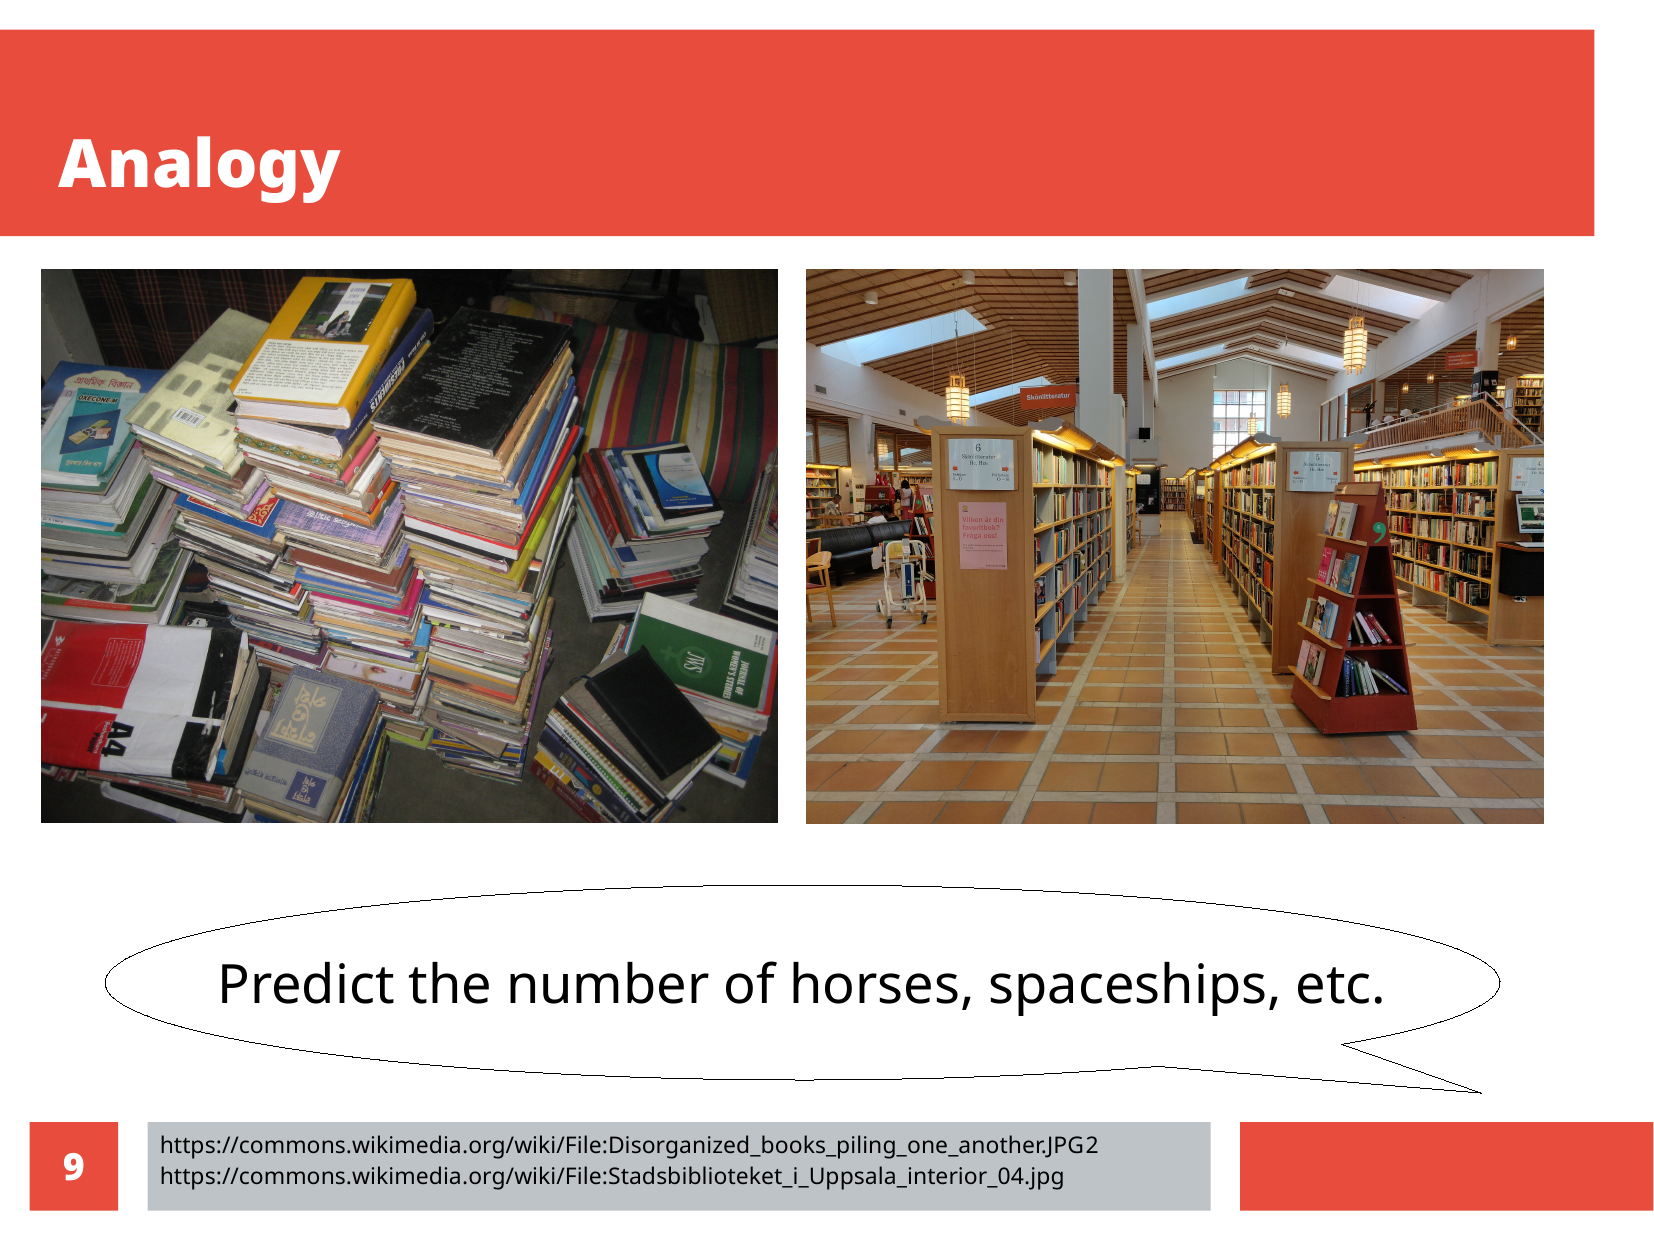

# Analogy
Predict the number of horses, spaceships, etc.
https://commons.wikimedia.org/wiki/File:Disorganized_books_piling_one_another.JPG2
https://commons.wikimedia.org/wiki/File:Stadsbiblioteket_i_Uppsala_interior_04.jpg
9